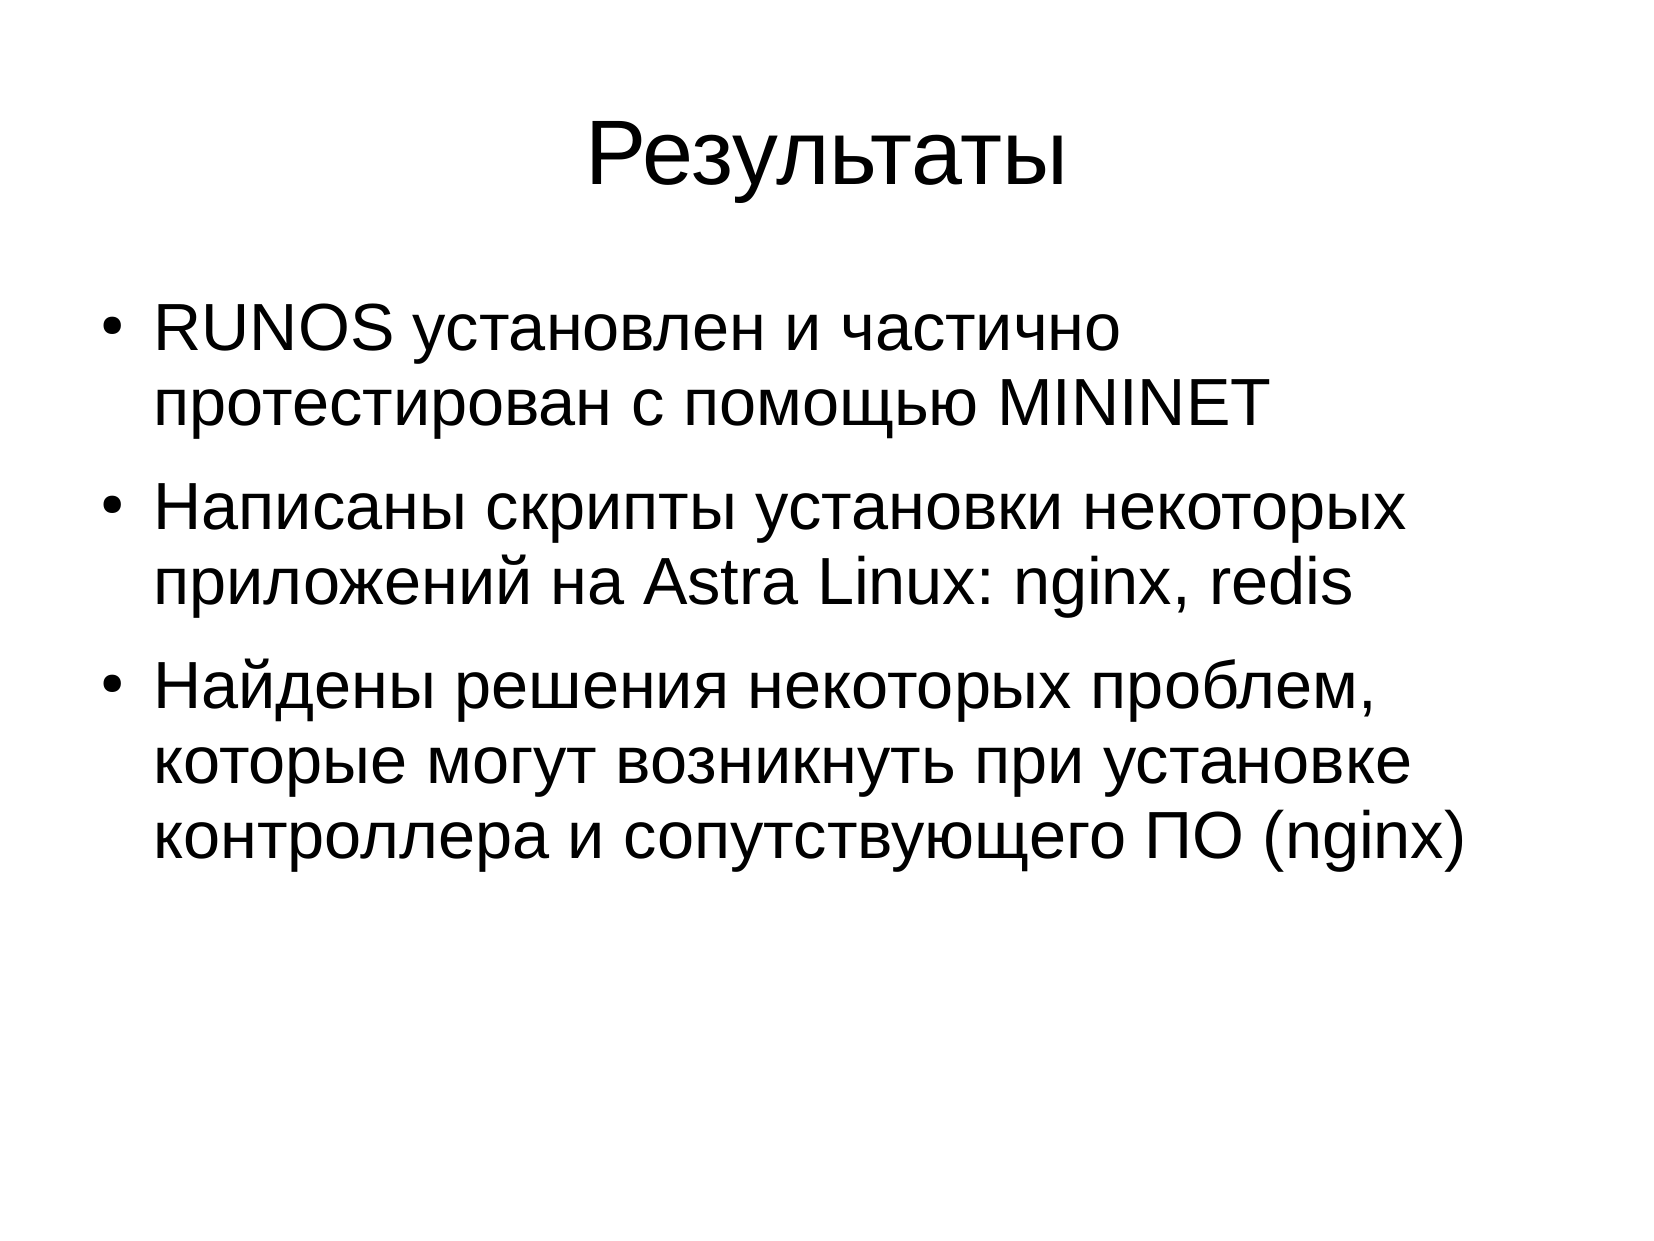

# Результаты
RUNOS установлен и частично протестирован с помощью MININET
Написаны скрипты установки некоторых приложений на Astra Linux: nginx, redis
Найдены решения некоторых проблем, которые могут возникнуть при установке контроллера и сопутствующего ПО (nginx)